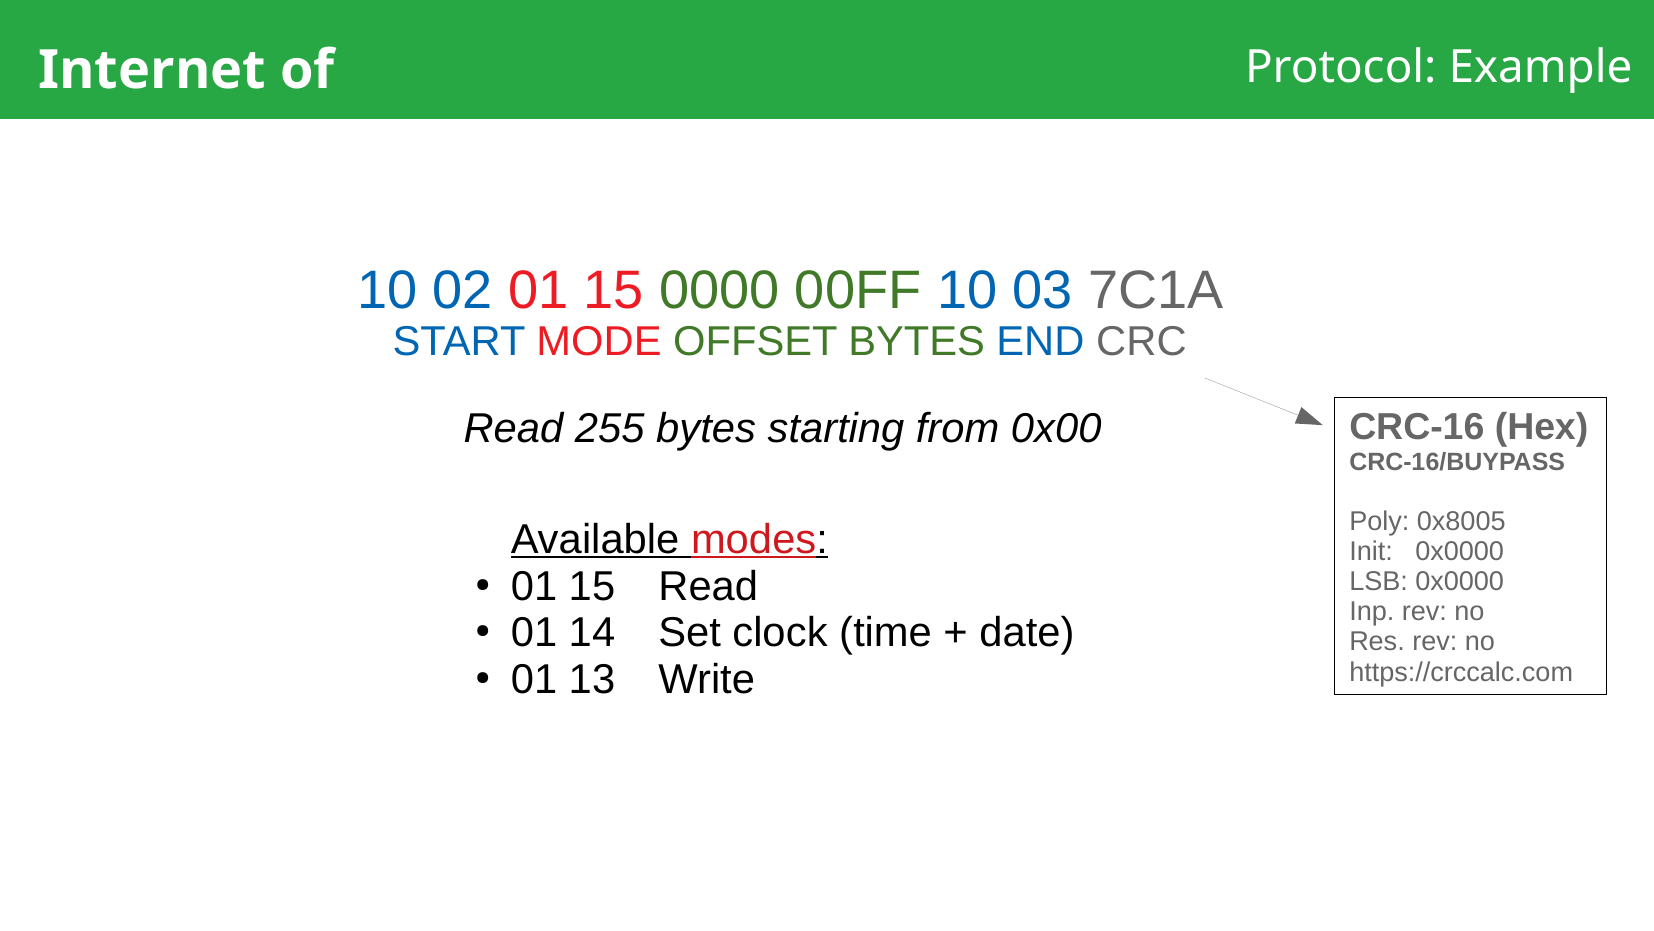

Internet of Things
Protocol: Example
10 02 01 15 0000 00FF 10 03 7C1A
START MODE OFFSET BYTES END CRC
Read 255 bytes starting from 0x00
CRC-16 (Hex)
CRC-16/BUYPASS
Poly: 0x8005
Init: 0x0000
LSB: 0x0000
Inp. rev: no
Res. rev: no
https://crccalc.com
Available modes:
01 15	Read
01 14	Set clock (time + date)
01 13	Write